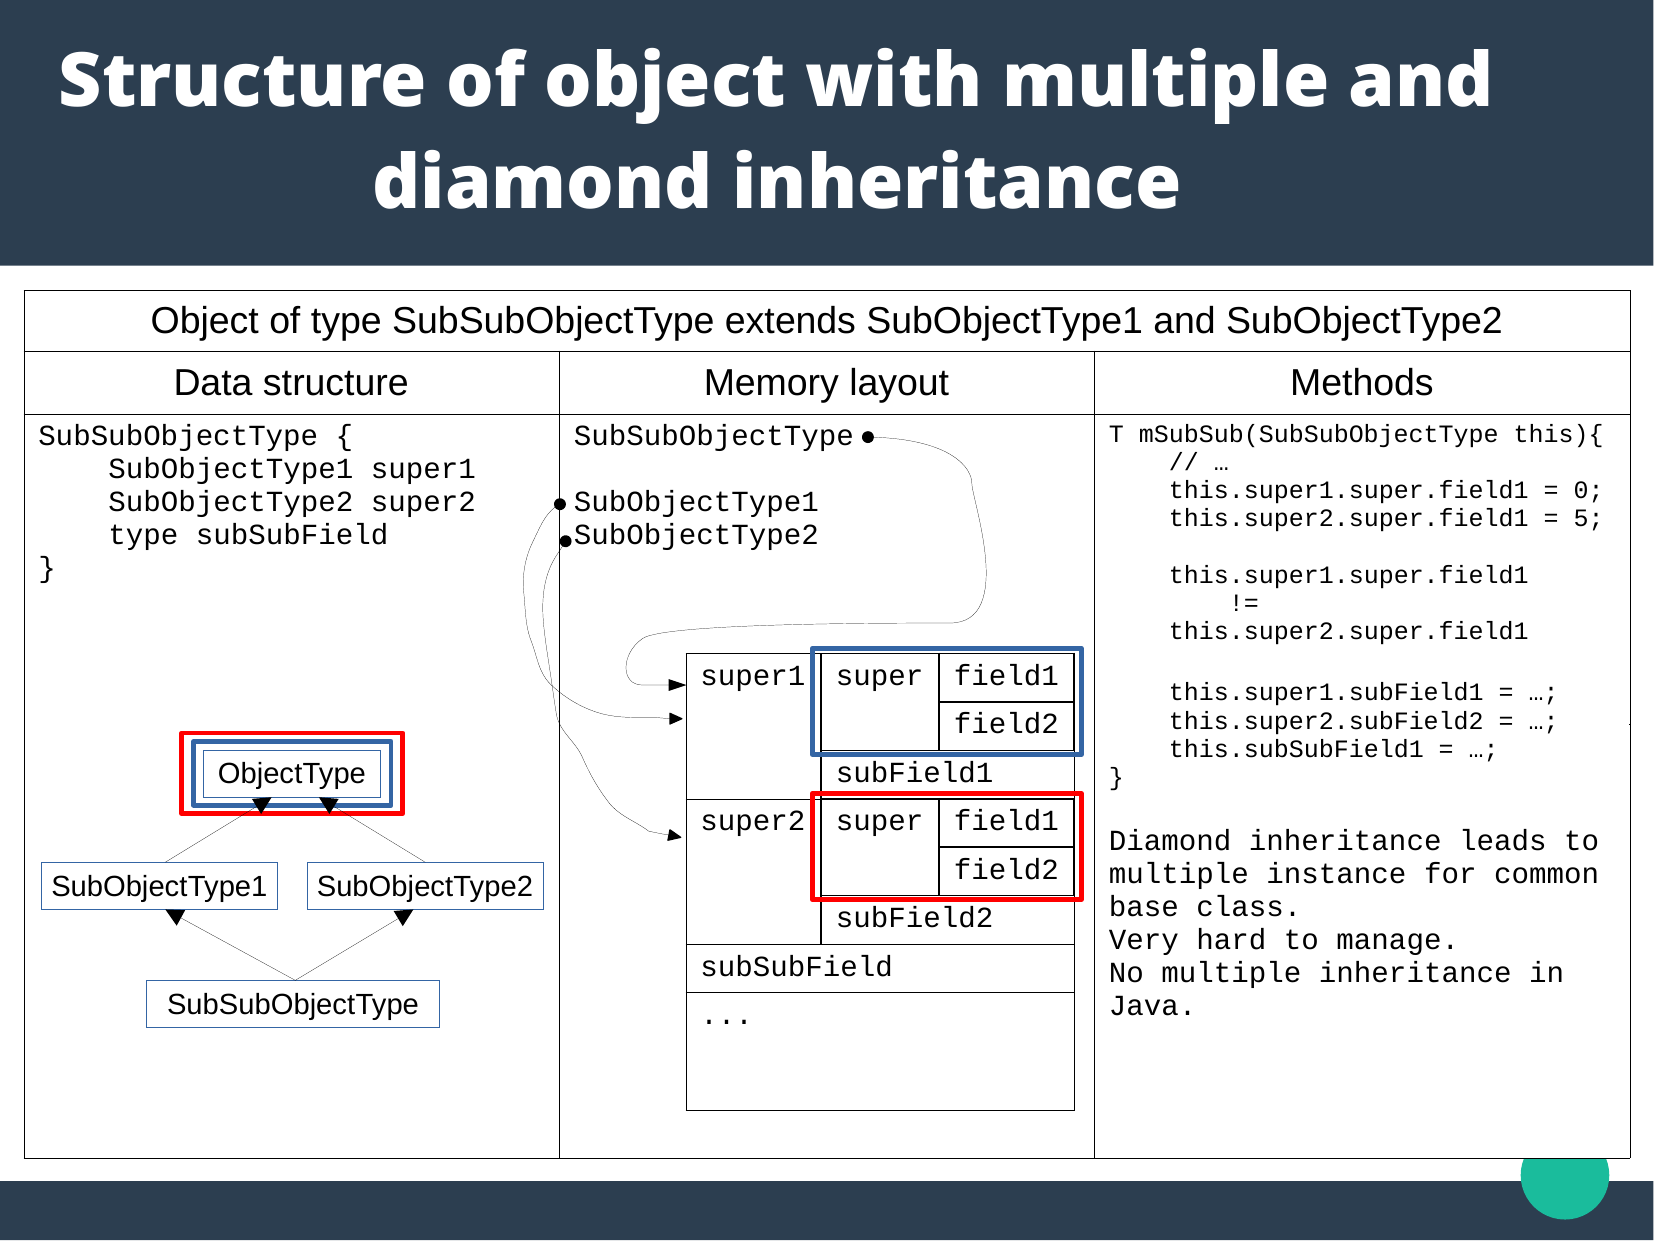

# Structure of object with multiple and diamond inheritance
| Object of type SubSubObjectType extends SubObjectType1 and SubObjectType2 | | |
| --- | --- | --- |
| Data structure | Memory layout | Methods |
| SubSubObjectType { SubObjectType1 super1 SubObjectType2 super2 type subSubField } | SubSubObjectType SubObjectType1 SubObjectType2 | T mSubSub(SubSubObjectType this){ // … this.super1.super.field1 = 0; this.super2.super.field1 = 5; this.super1.super.field1 != this.super2.super.field1 this.super1.subField1 = …; this.super2.subField2 = …; this.subSubField1 = …; } Diamond inheritance leads to multiple instance for common base class. Very hard to manage. No multiple inheritance in Java. |
| super1 | super | field1 |
| --- | --- | --- |
| | | field2 |
| | subField1 | |
| super2 | super | field1 |
| | | field2 |
| | subField2 | |
| subSubField | | |
| ... | | |
ObjectType
SubObjectType1
SubObjectType2
SubSubObjectType